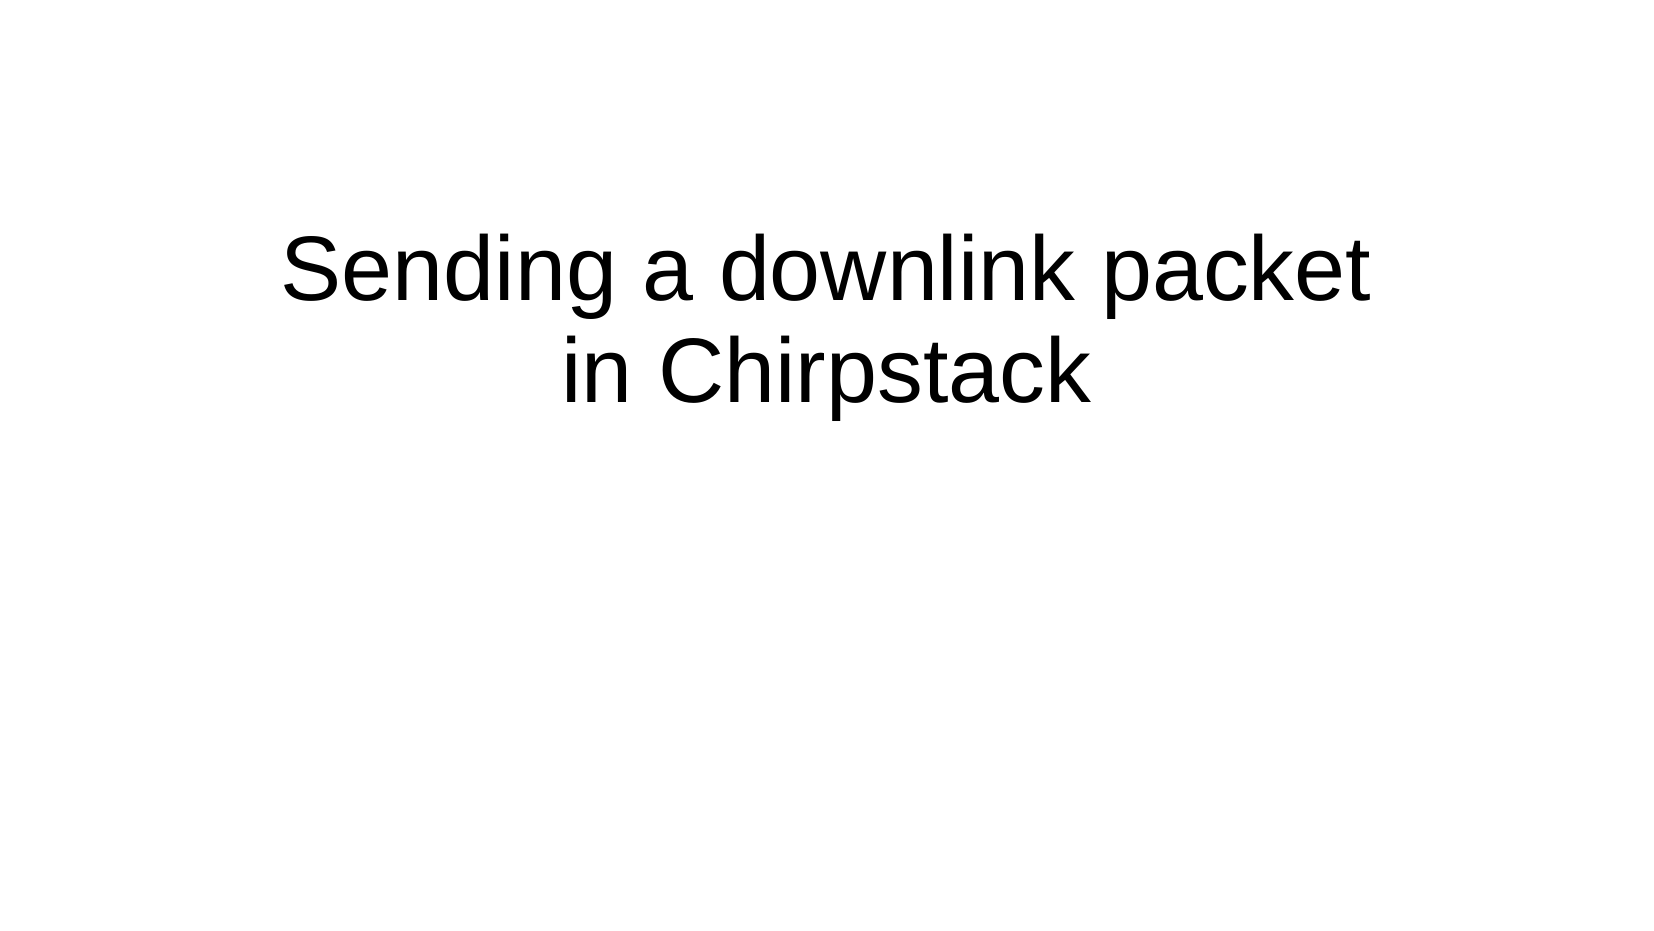

# Sending a downlink packet in Chirpstack